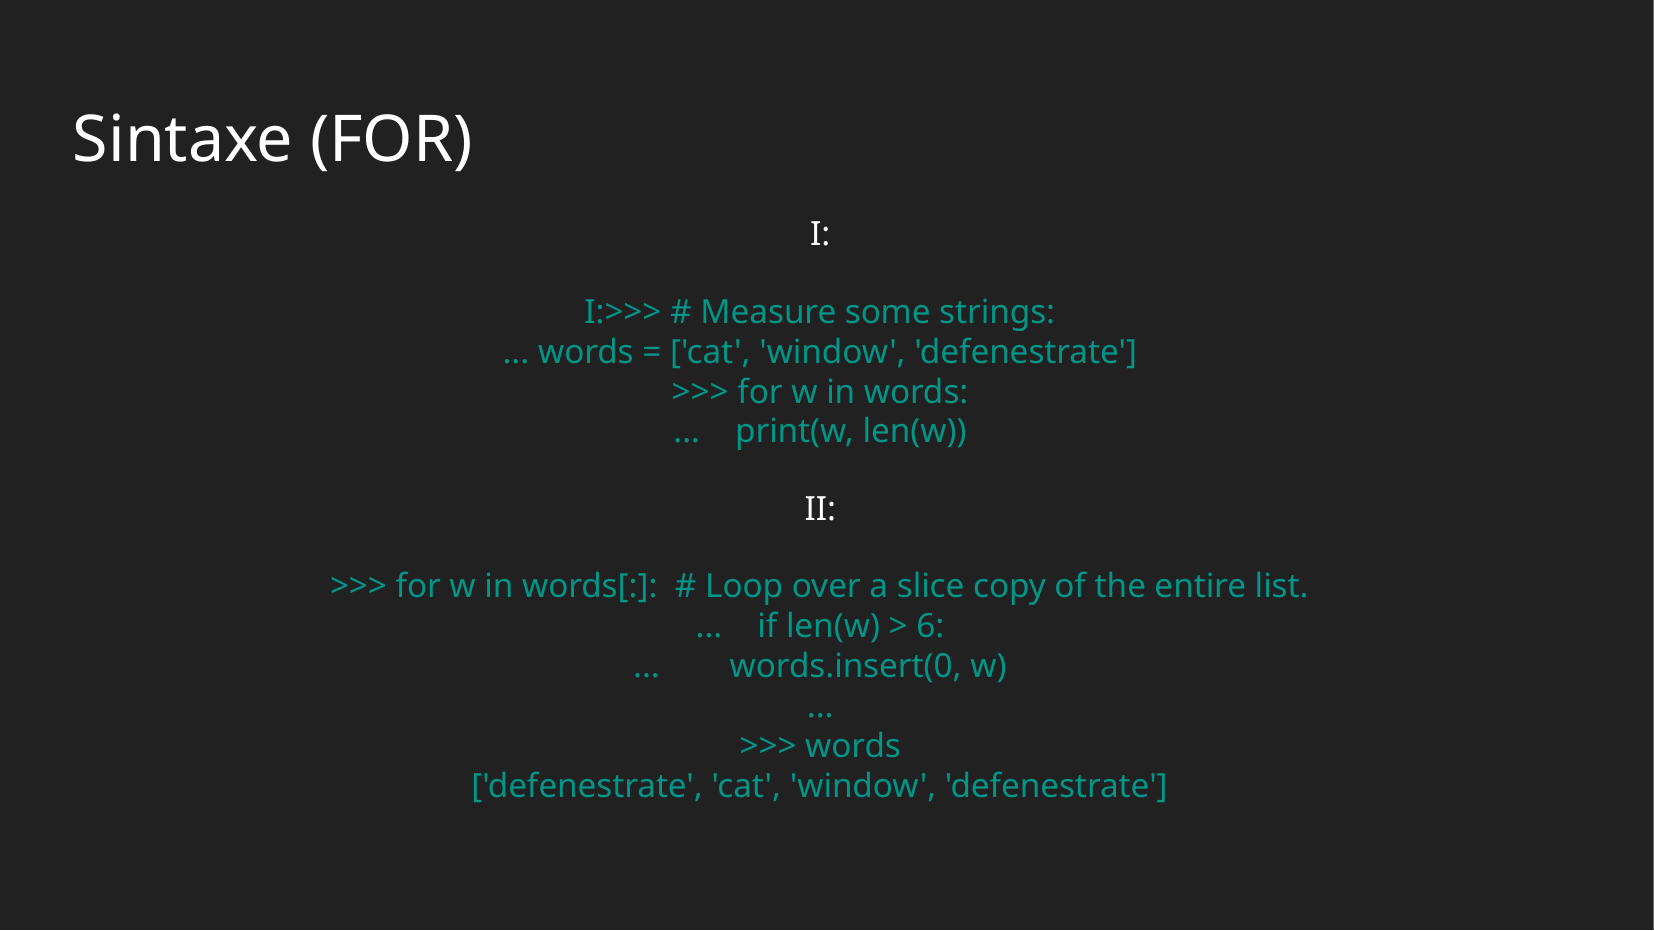

# Sintaxe (FOR)
I:
I:>>> # Measure some strings:
... words = ['cat', 'window', 'defenestrate']
>>> for w in words:
... print(w, len(w))
II:
>>> for w in words[:]: # Loop over a slice copy of the entire list.
... if len(w) > 6:
... words.insert(0, w)
...
>>> words
['defenestrate', 'cat', 'window', 'defenestrate']